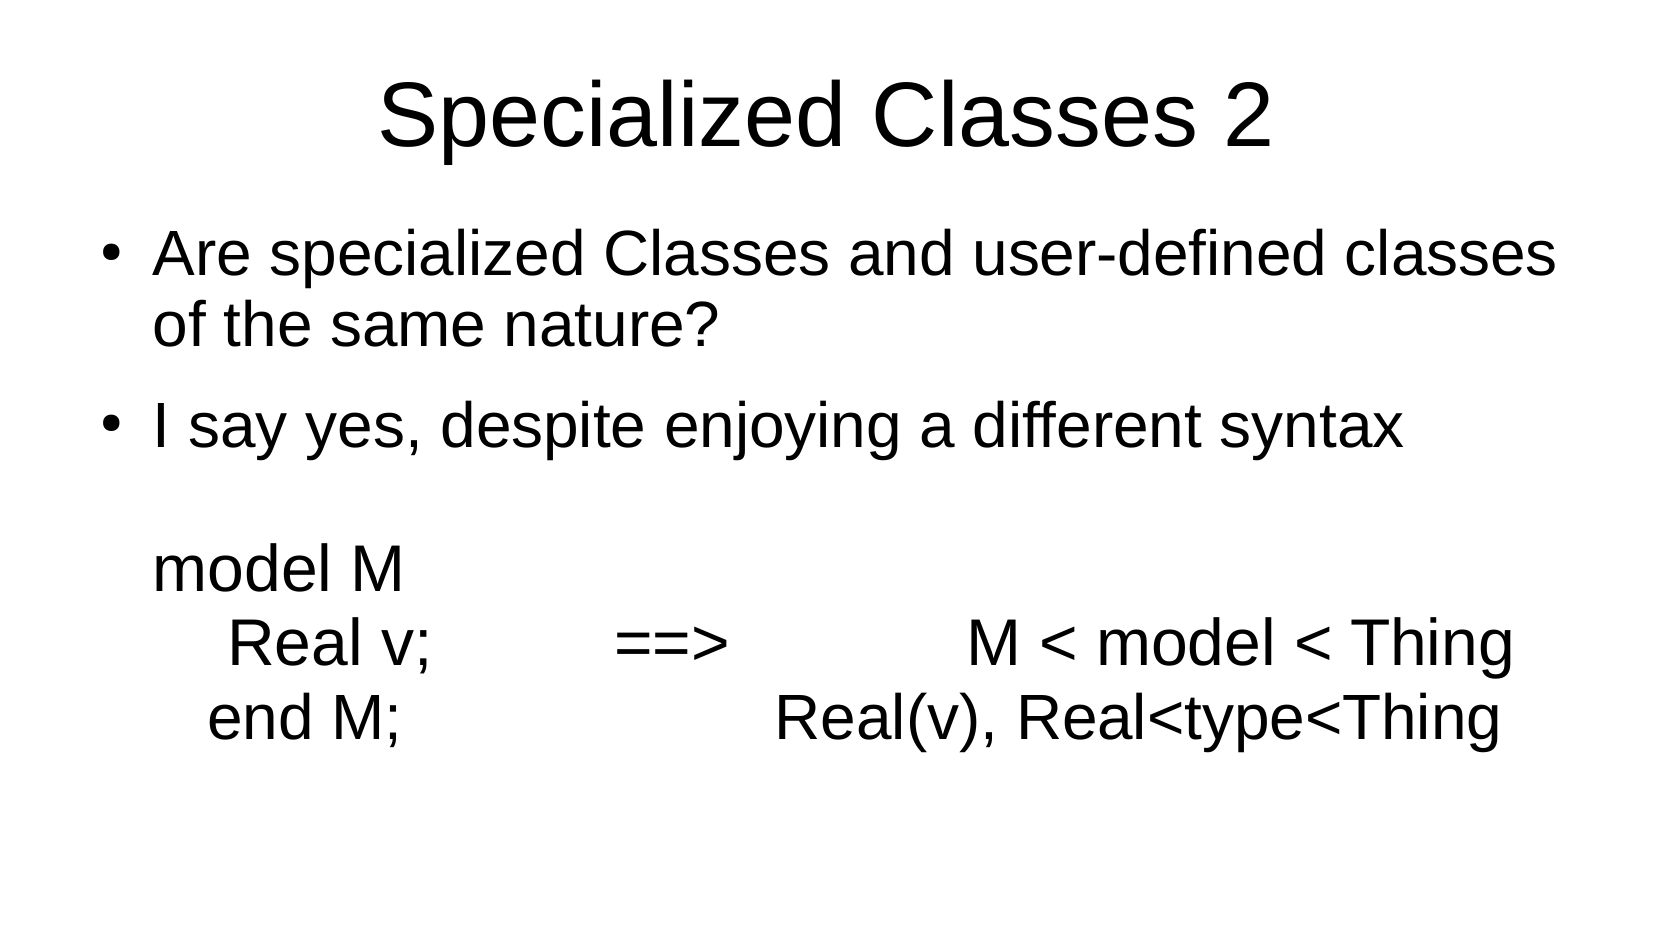

# Specialized Classes 2
Are specialized Classes and user-defined classes of the same nature?
I say yes, despite enjoying a different syntax
model M
	Real v; ==> M < model < Thing end M; Real(v), Real<type<Thing